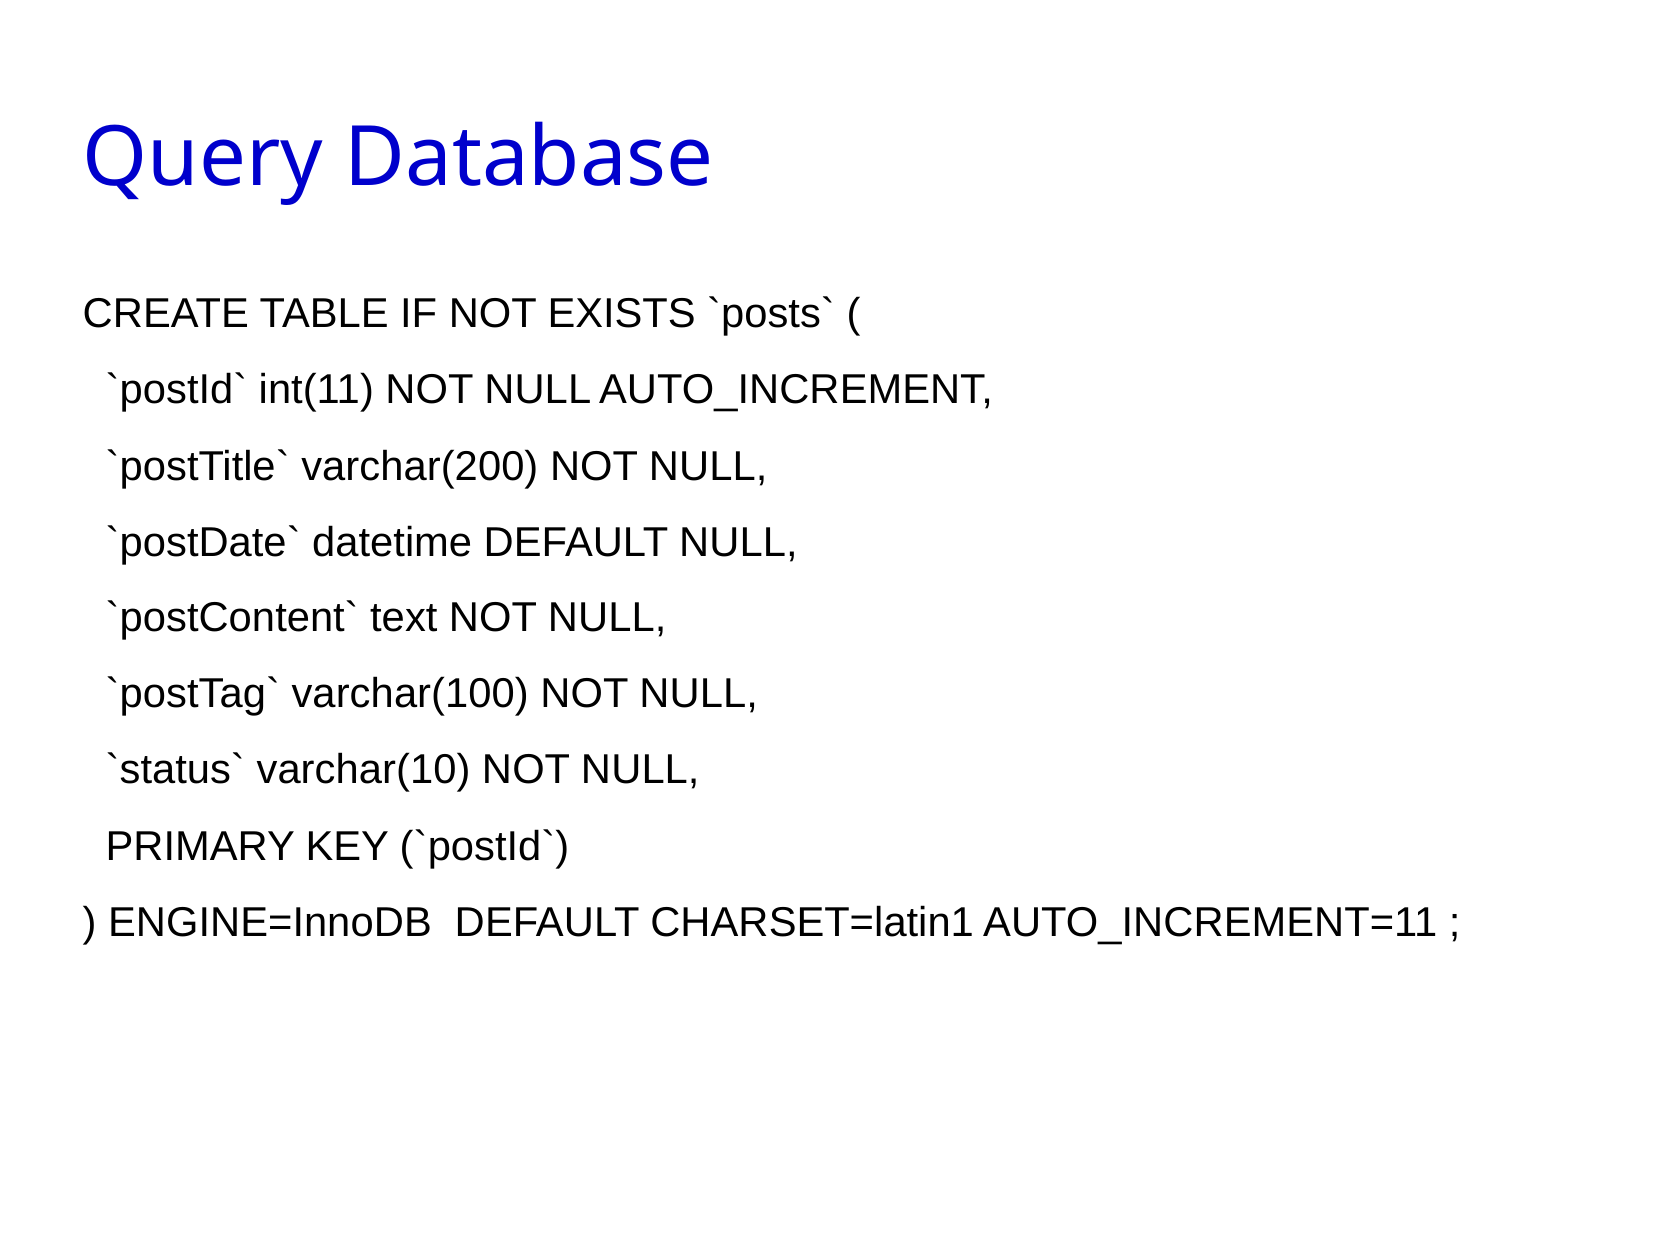

# Query Database
CREATE TABLE IF NOT EXISTS `posts` (
 `postId` int(11) NOT NULL AUTO_INCREMENT,
 `postTitle` varchar(200) NOT NULL,
 `postDate` datetime DEFAULT NULL,
 `postContent` text NOT NULL,
 `postTag` varchar(100) NOT NULL,
 `status` varchar(10) NOT NULL,
 PRIMARY KEY (`postId`)
) ENGINE=InnoDB DEFAULT CHARSET=latin1 AUTO_INCREMENT=11 ;